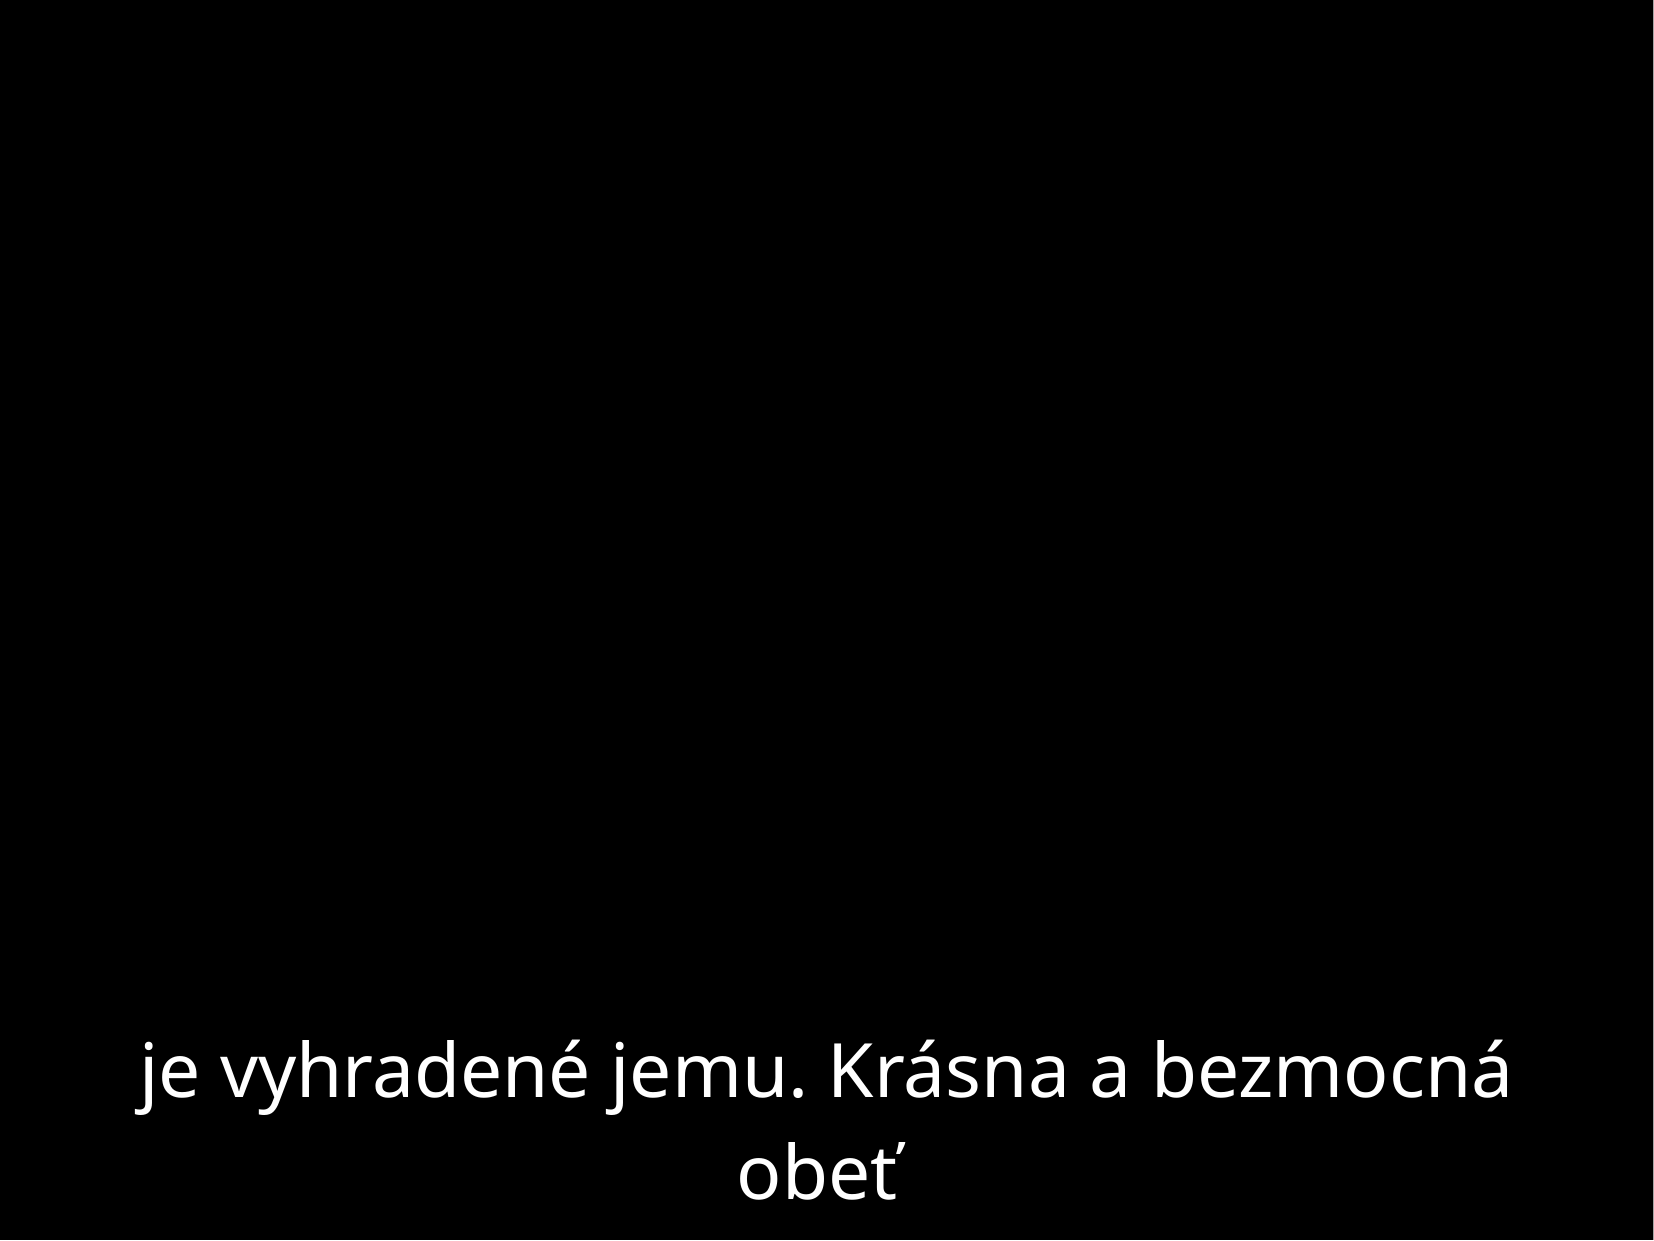

# je vyhradené jemu. Krásna a bezmocná obeť